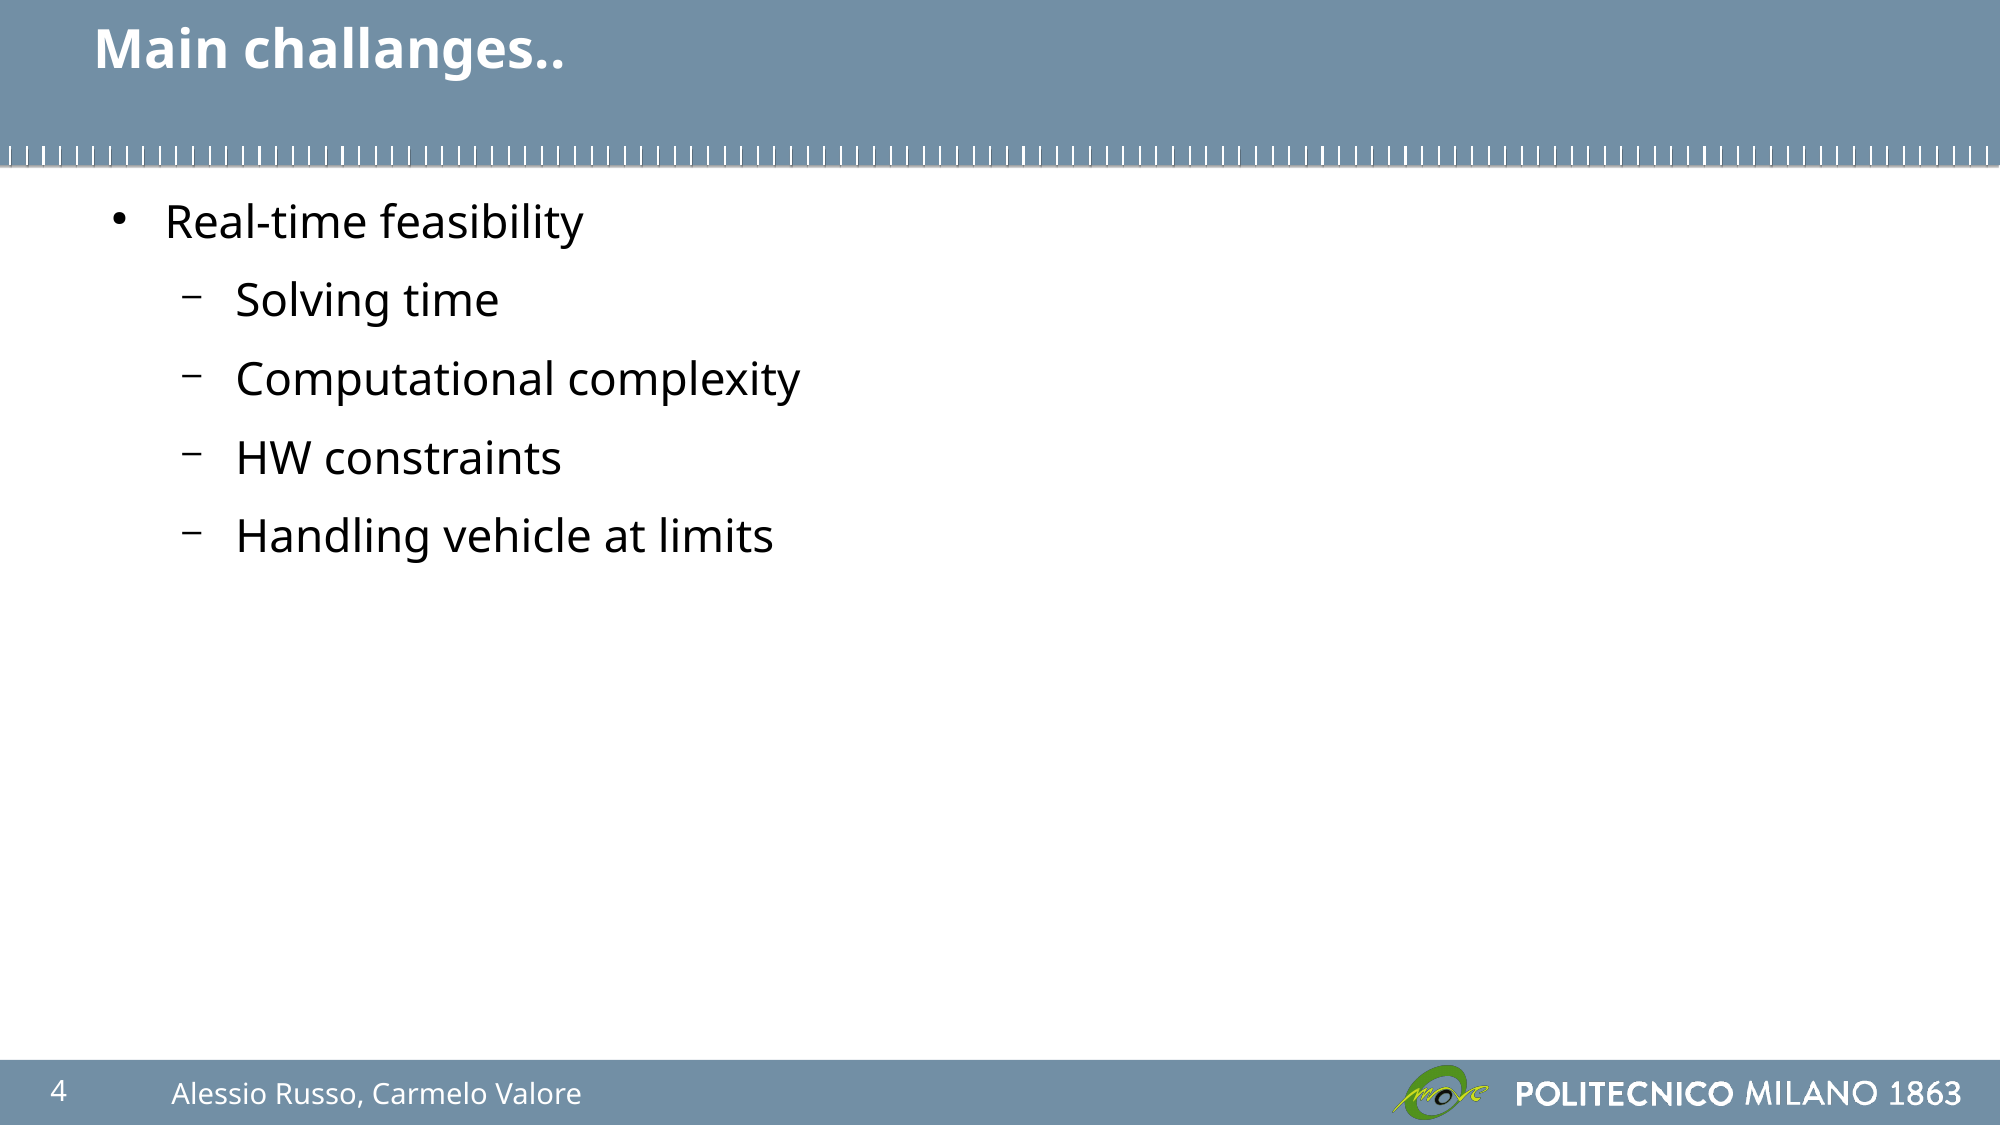

# Main challanges..
Real-time feasibility
Solving time
Computational complexity
HW constraints
Handling vehicle at limits
Alessio Russo, Carmelo Valore